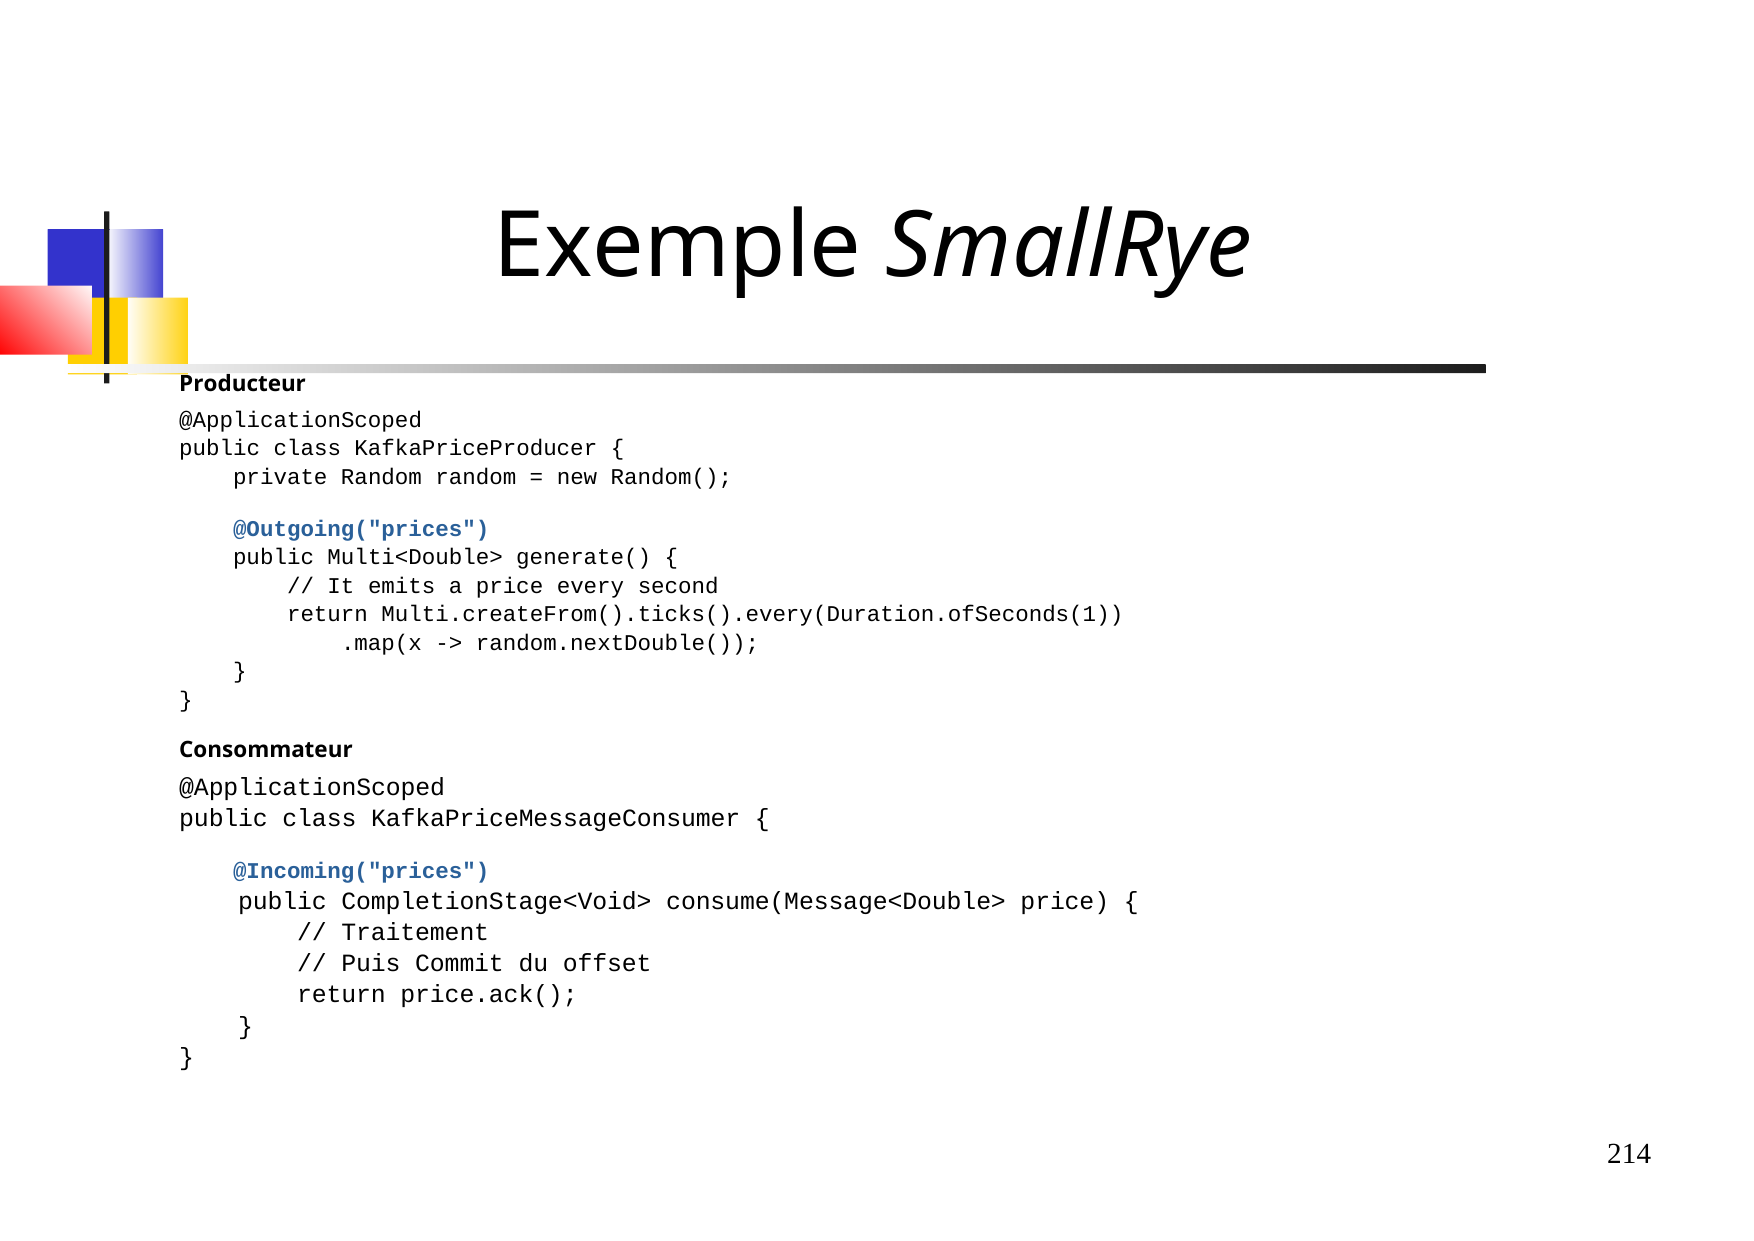

# Exemple SmallRye
Producteur
@ApplicationScoped
public class KafkaPriceProducer {
 private Random random = new Random();
 @Outgoing("prices")
 public Multi<Double> generate() {
 // It emits a price every second
 return Multi.createFrom().ticks().every(Duration.ofSeconds(1))
 .map(x -> random.nextDouble());
 }
}
Consommateur
@ApplicationScoped
public class KafkaPriceMessageConsumer {
 @Incoming("prices")
 public CompletionStage<Void> consume(Message<Double> price) {
 // Traitement
 // Puis Commit du offset
 return price.ack();
 }
}